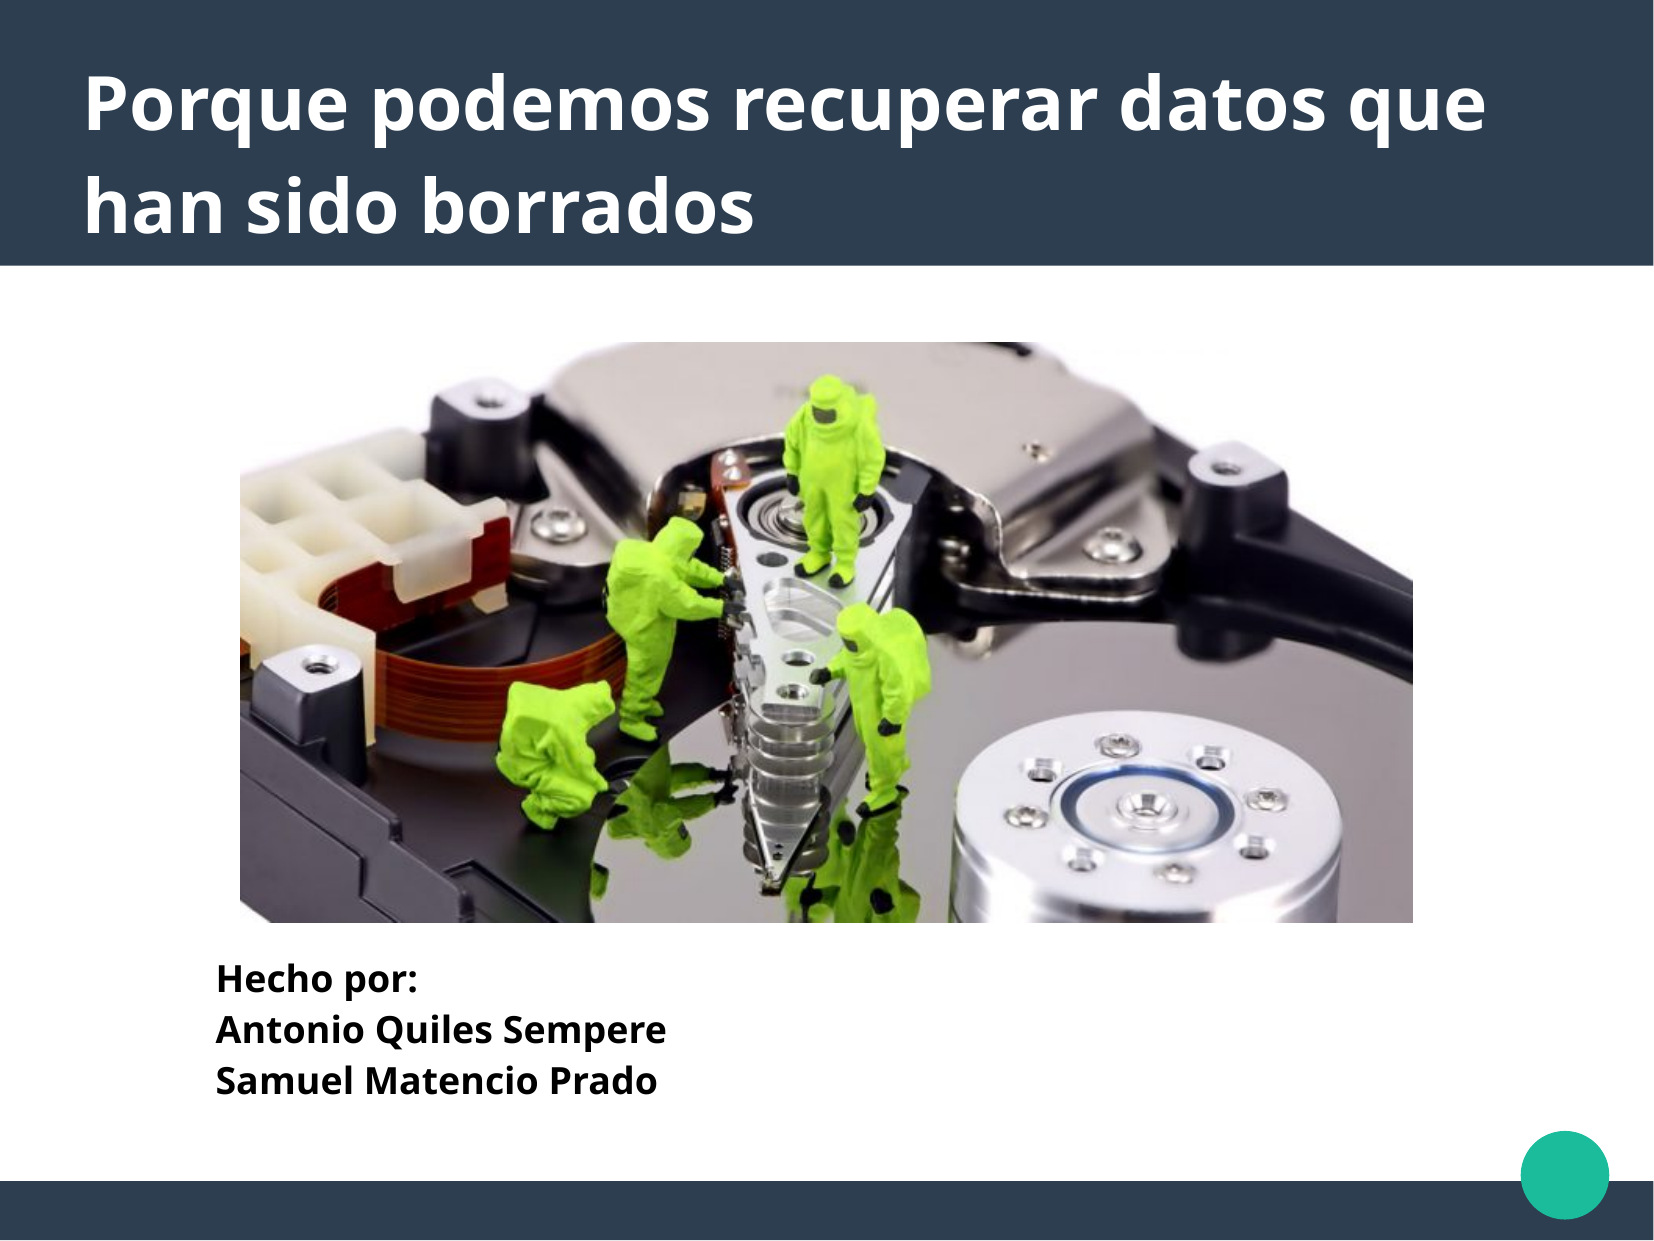

# Porque podemos recuperar datos que han sido borrados
Hecho por:
Antonio Quiles Sempere
Samuel Matencio Prado